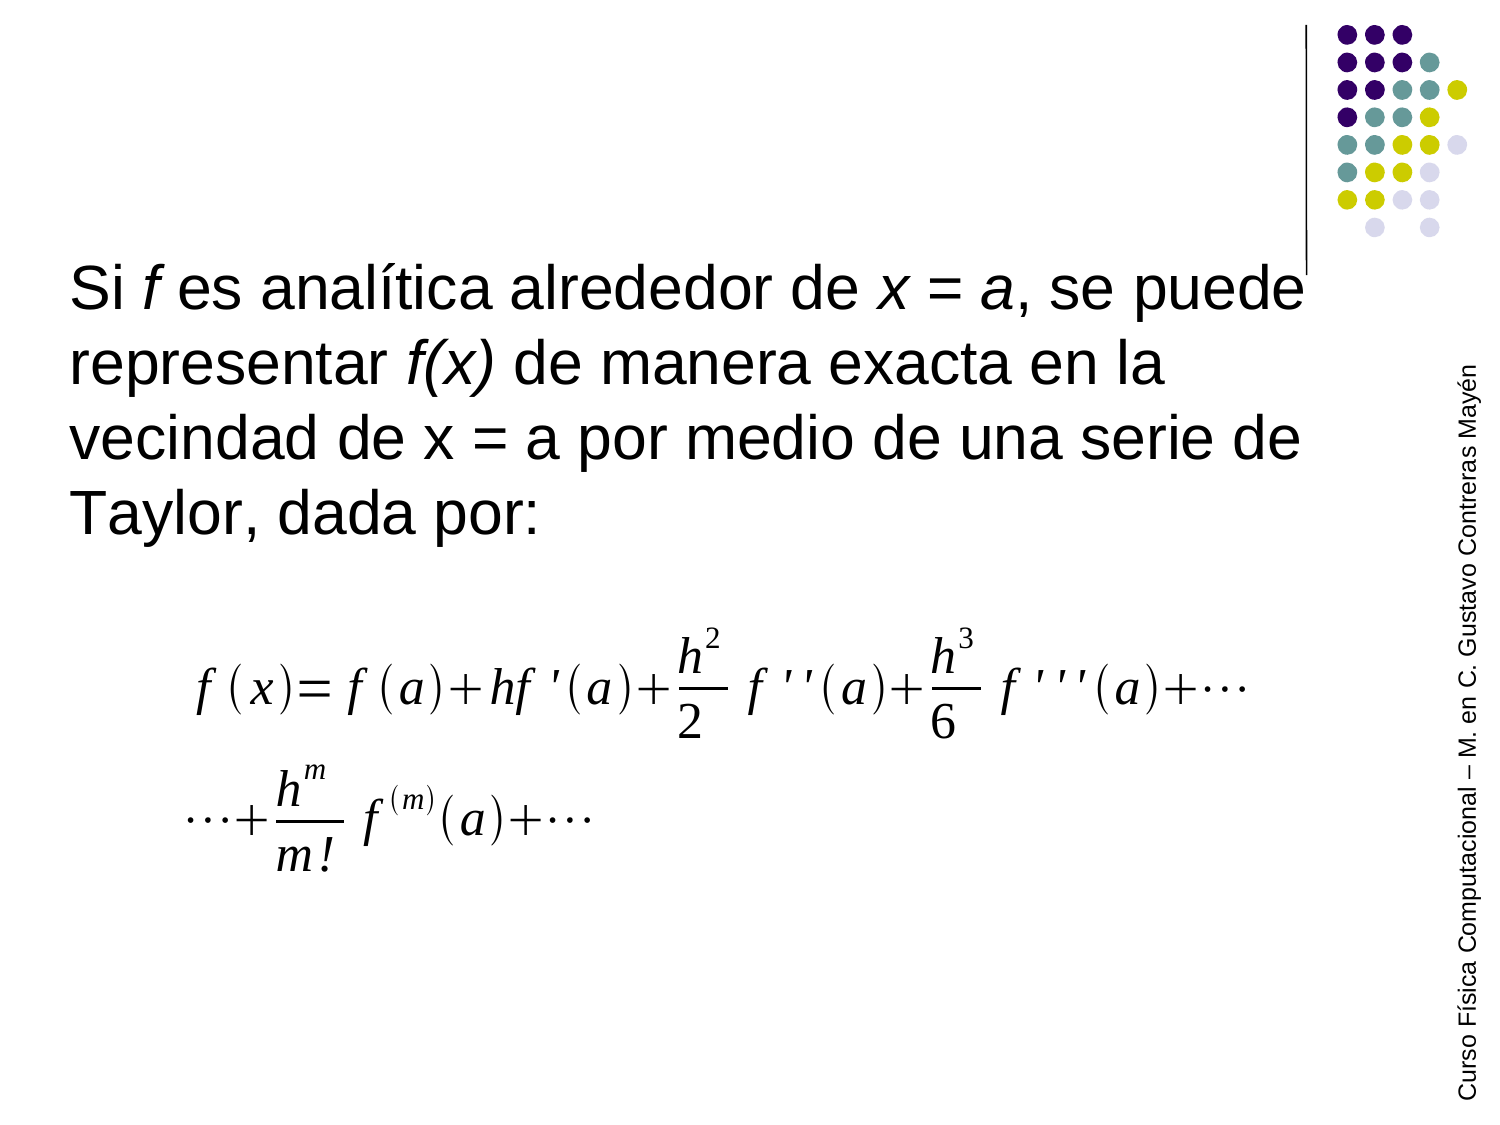

Si f es analítica alrededor de x = a, se puede representar f(x) de manera exacta en la vecindad de x = a por medio de una serie de Taylor, dada por: